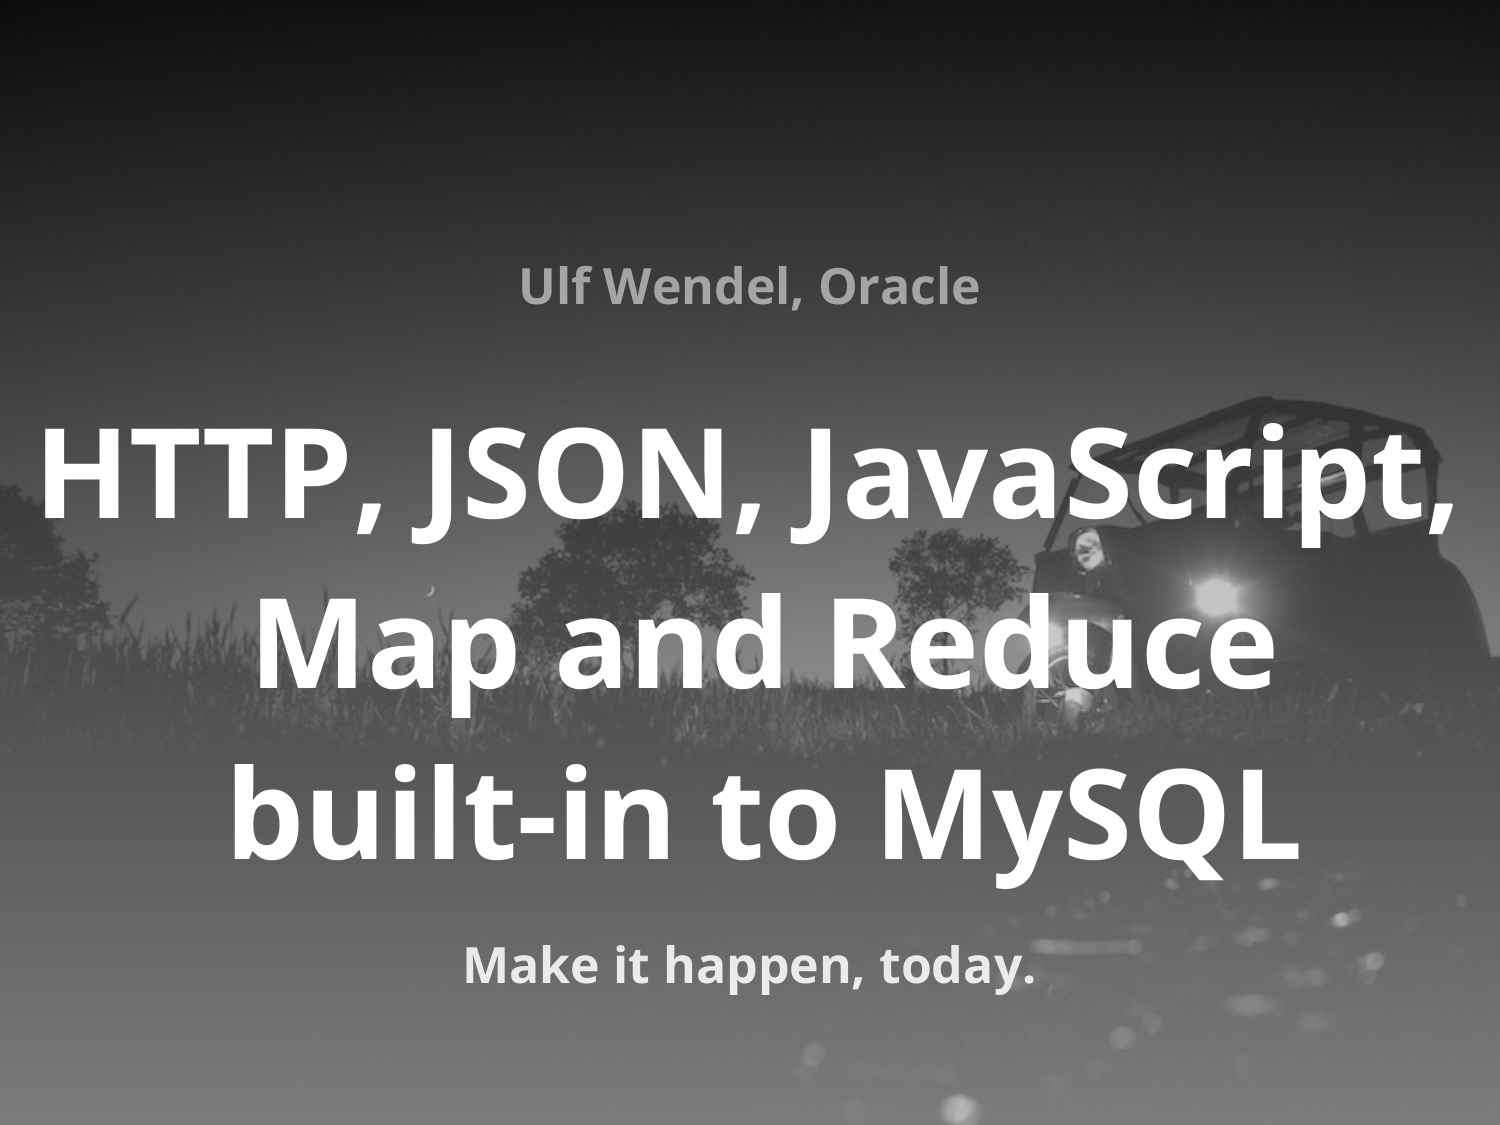

HTTP, JSON, JavaScript,
Map and Reduce
built-in to MySQL
# Ulf Wendel, Oracle
Make it happen, today.